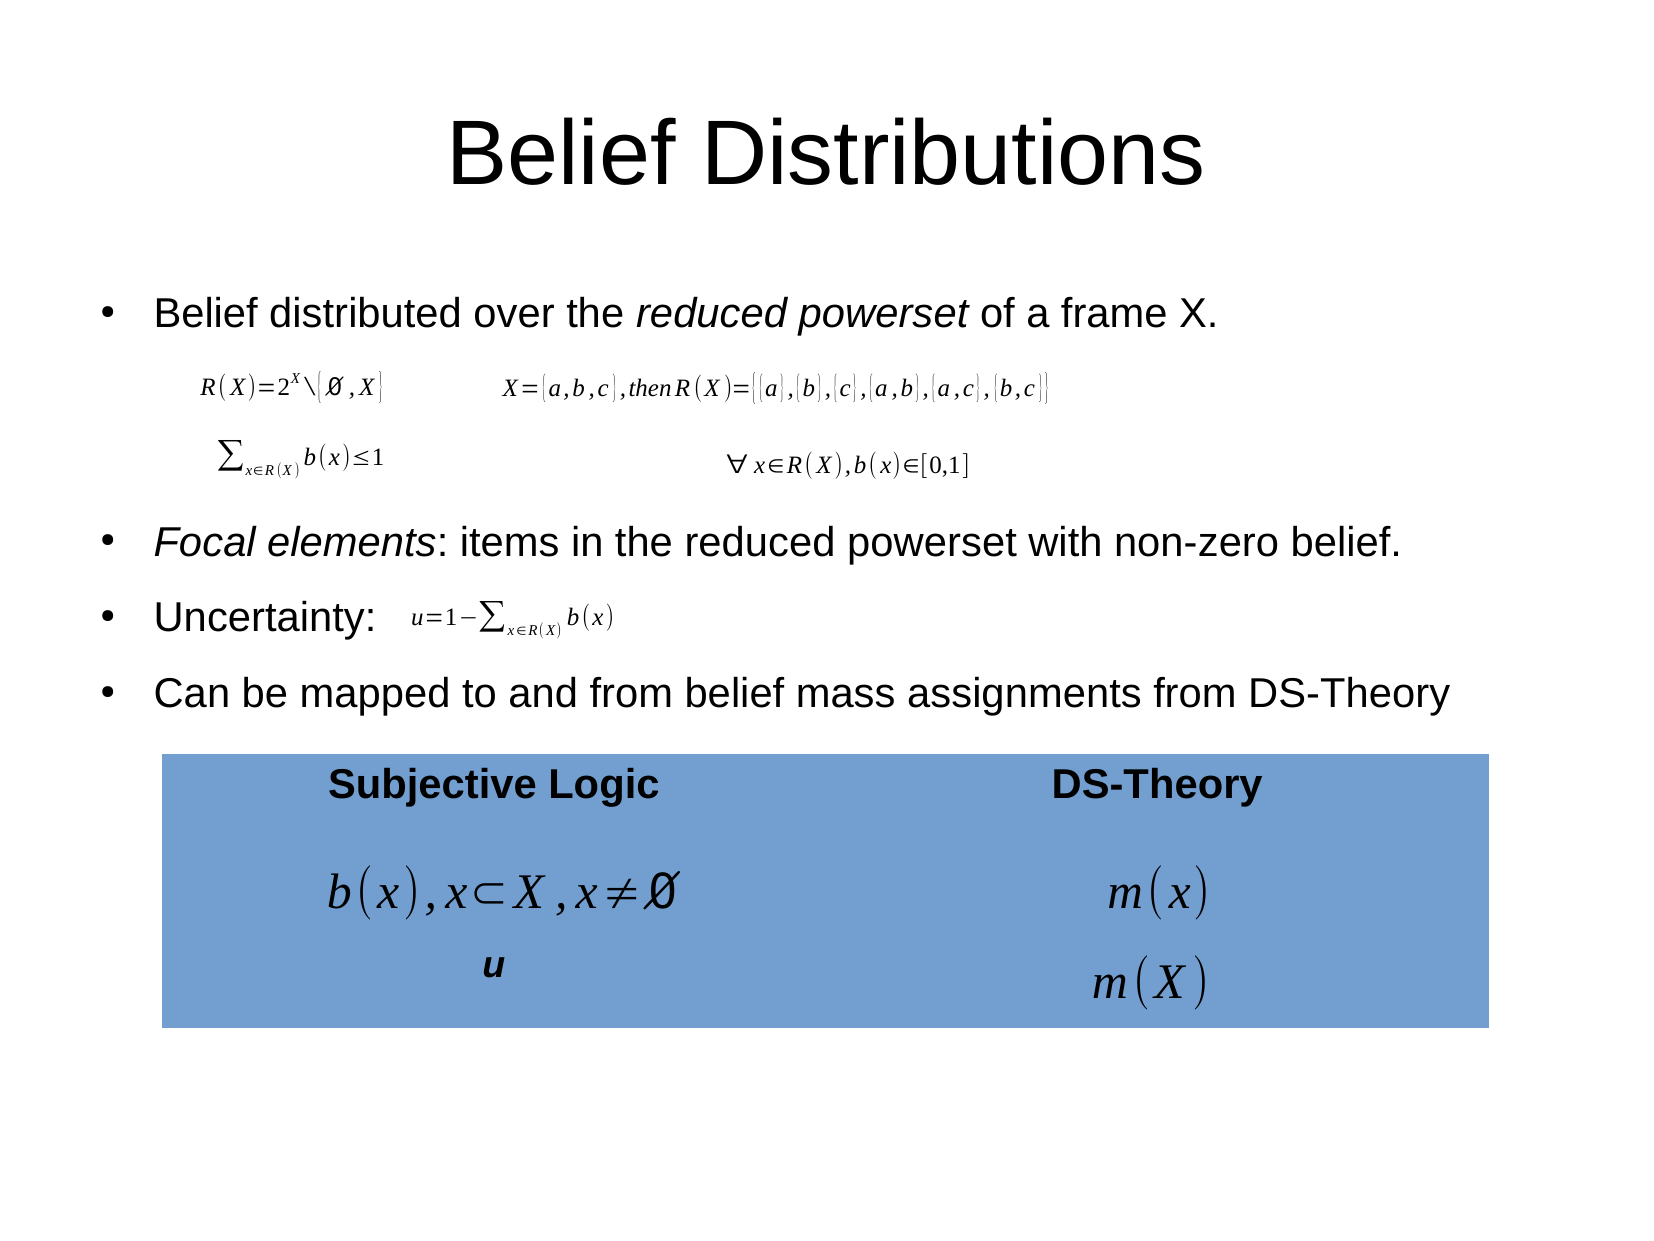

# Belief Distributions
Belief distributed over the reduced powerset of a frame X.
Focal elements: items in the reduced powerset with non-zero belief.
Uncertainty:
Can be mapped to and from belief mass assignments from DS-Theory
| Subjective Logic | DS-Theory |
| --- | --- |
| | |
| u | |